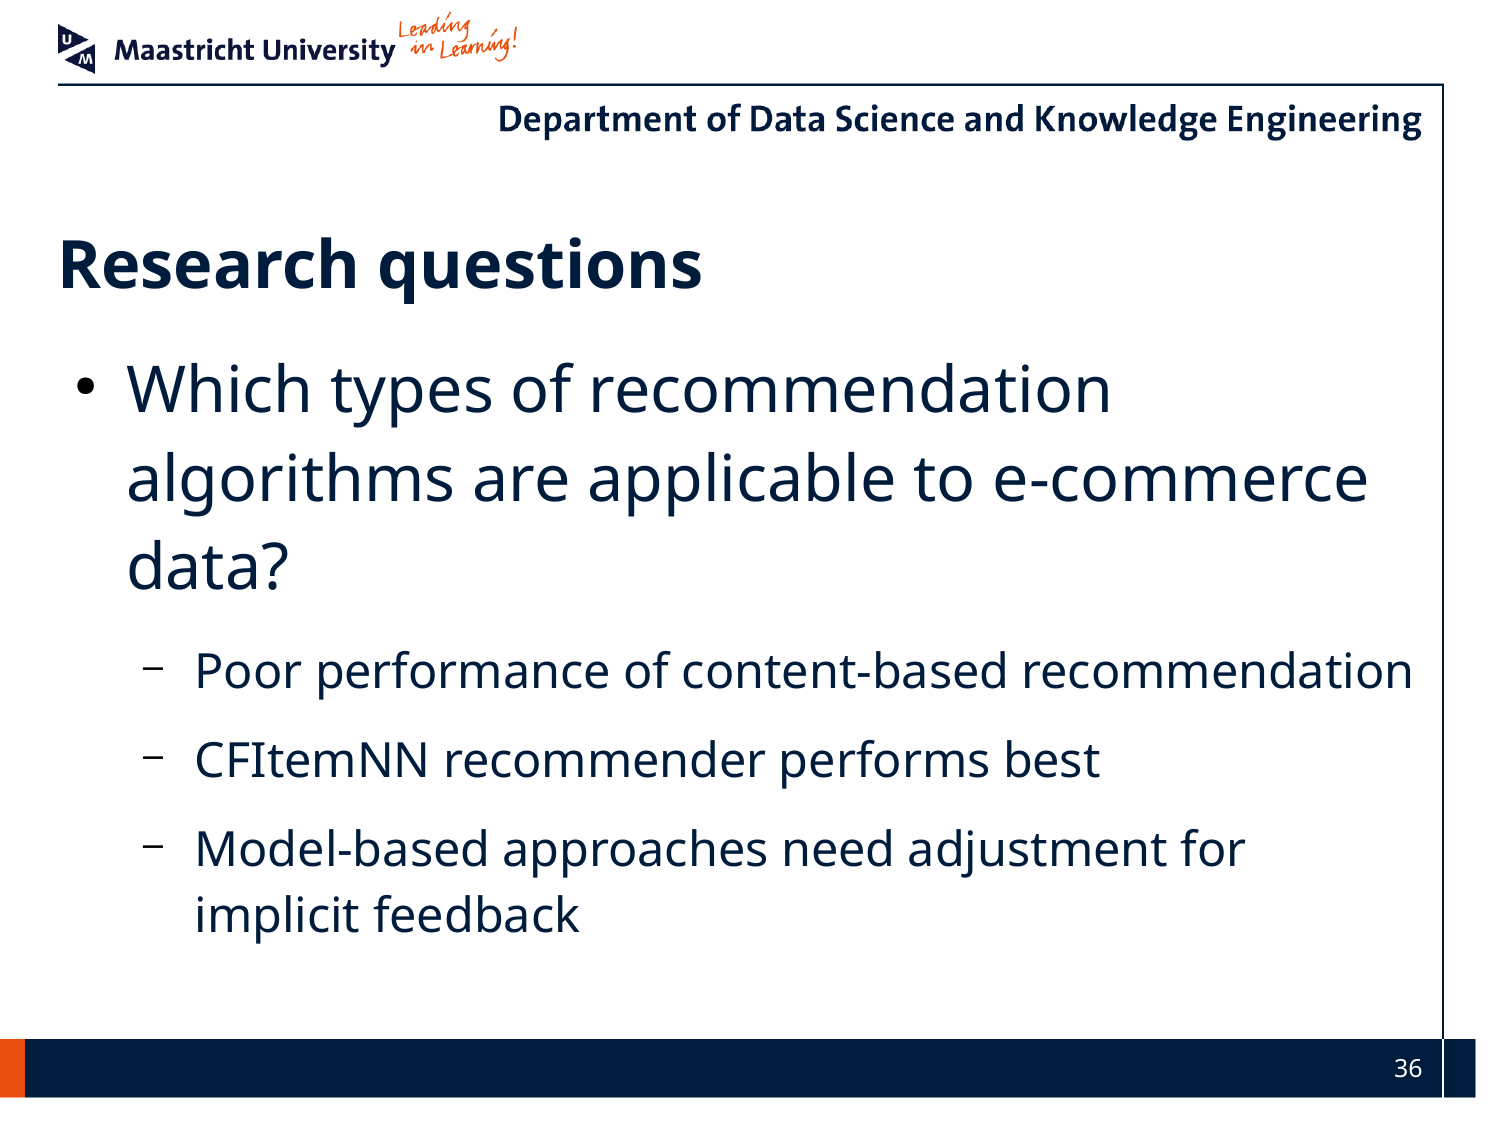

# Research questions
Which types of recommendation algorithms are applicable to e-commerce data?
Poor performance of content-based recommendation
CFItemNN recommender performs best
Model-based approaches need adjustment for implicit feedback